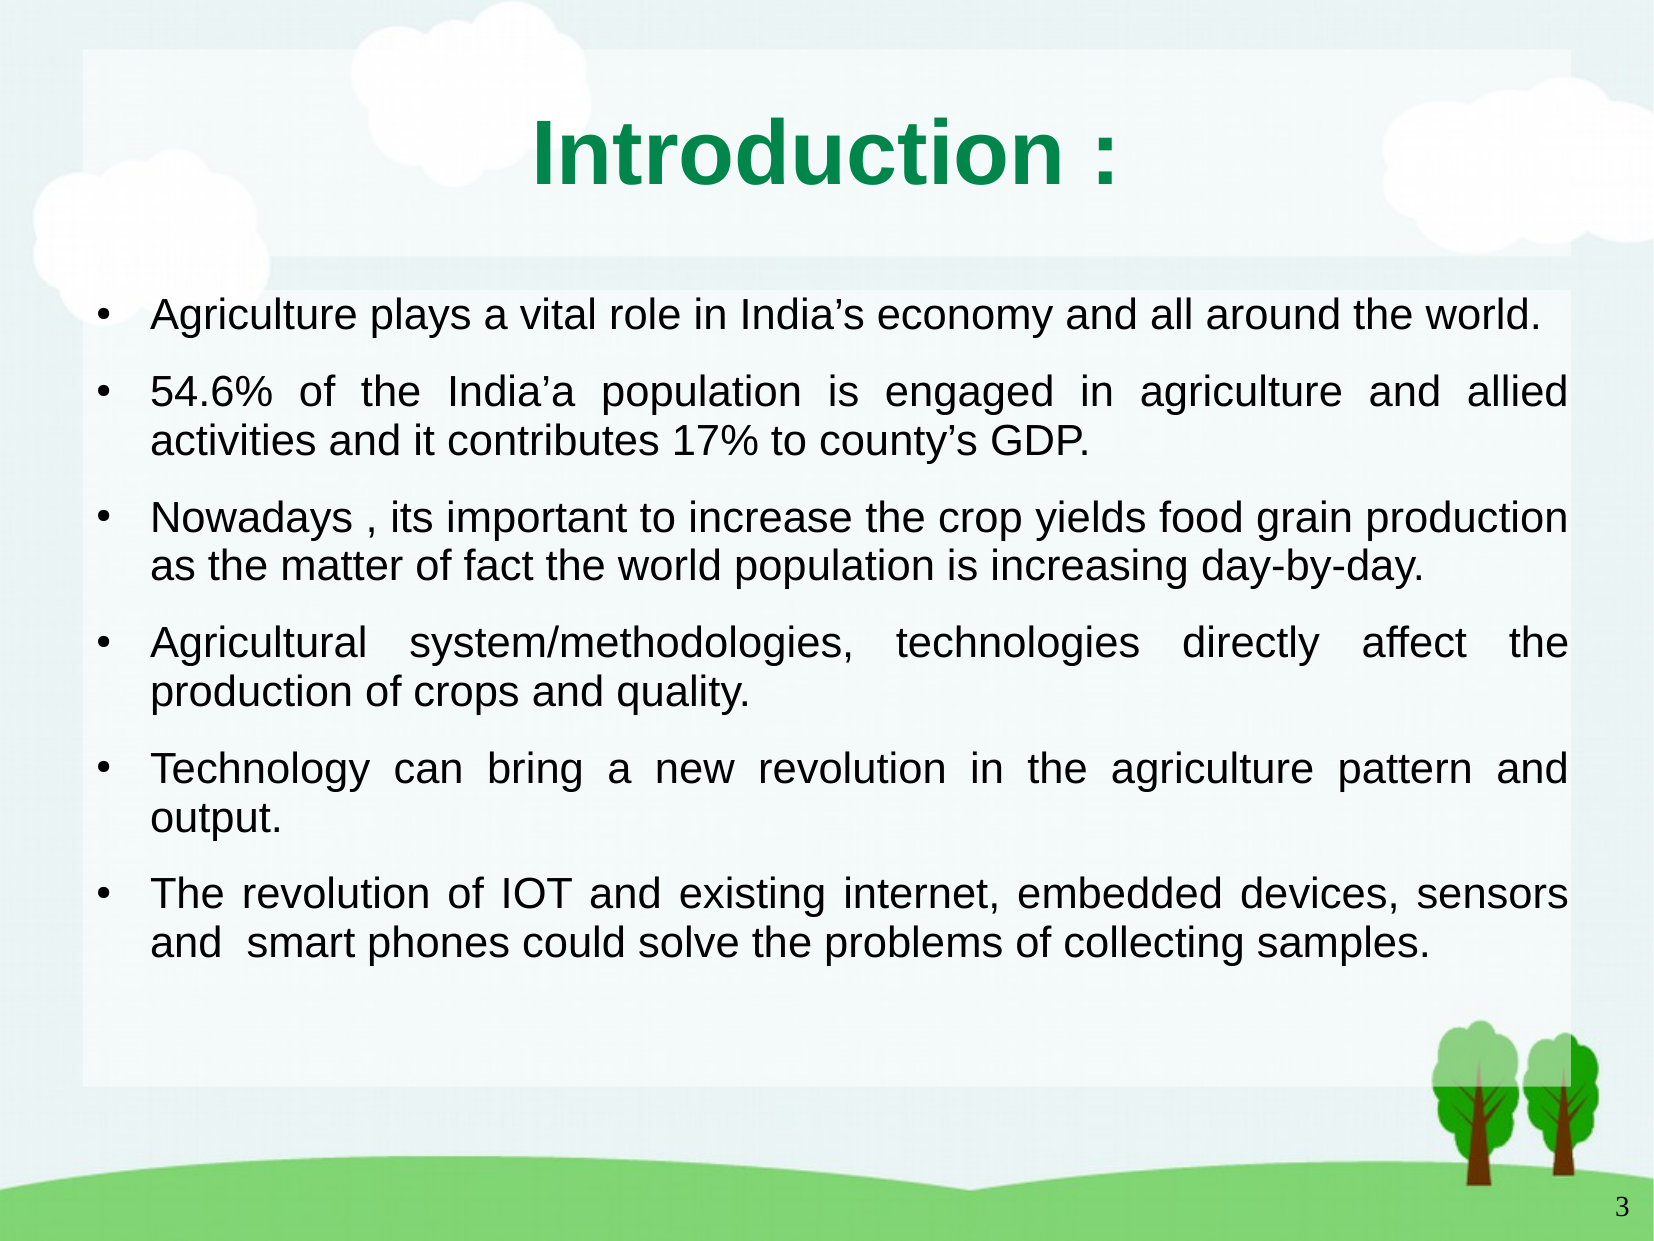

# Introduction :
Agriculture plays a vital role in India’s economy and all around the world.
54.6% of the India’a population is engaged in agriculture and allied activities and it contributes 17% to county’s GDP.
Nowadays , its important to increase the crop yields food grain production as the matter of fact the world population is increasing day-by-day.
Agricultural system/methodologies, technologies directly affect the production of crops and quality.
Technology can bring a new revolution in the agriculture pattern and output.
The revolution of IOT and existing internet, embedded devices, sensors and smart phones could solve the problems of collecting samples.
3